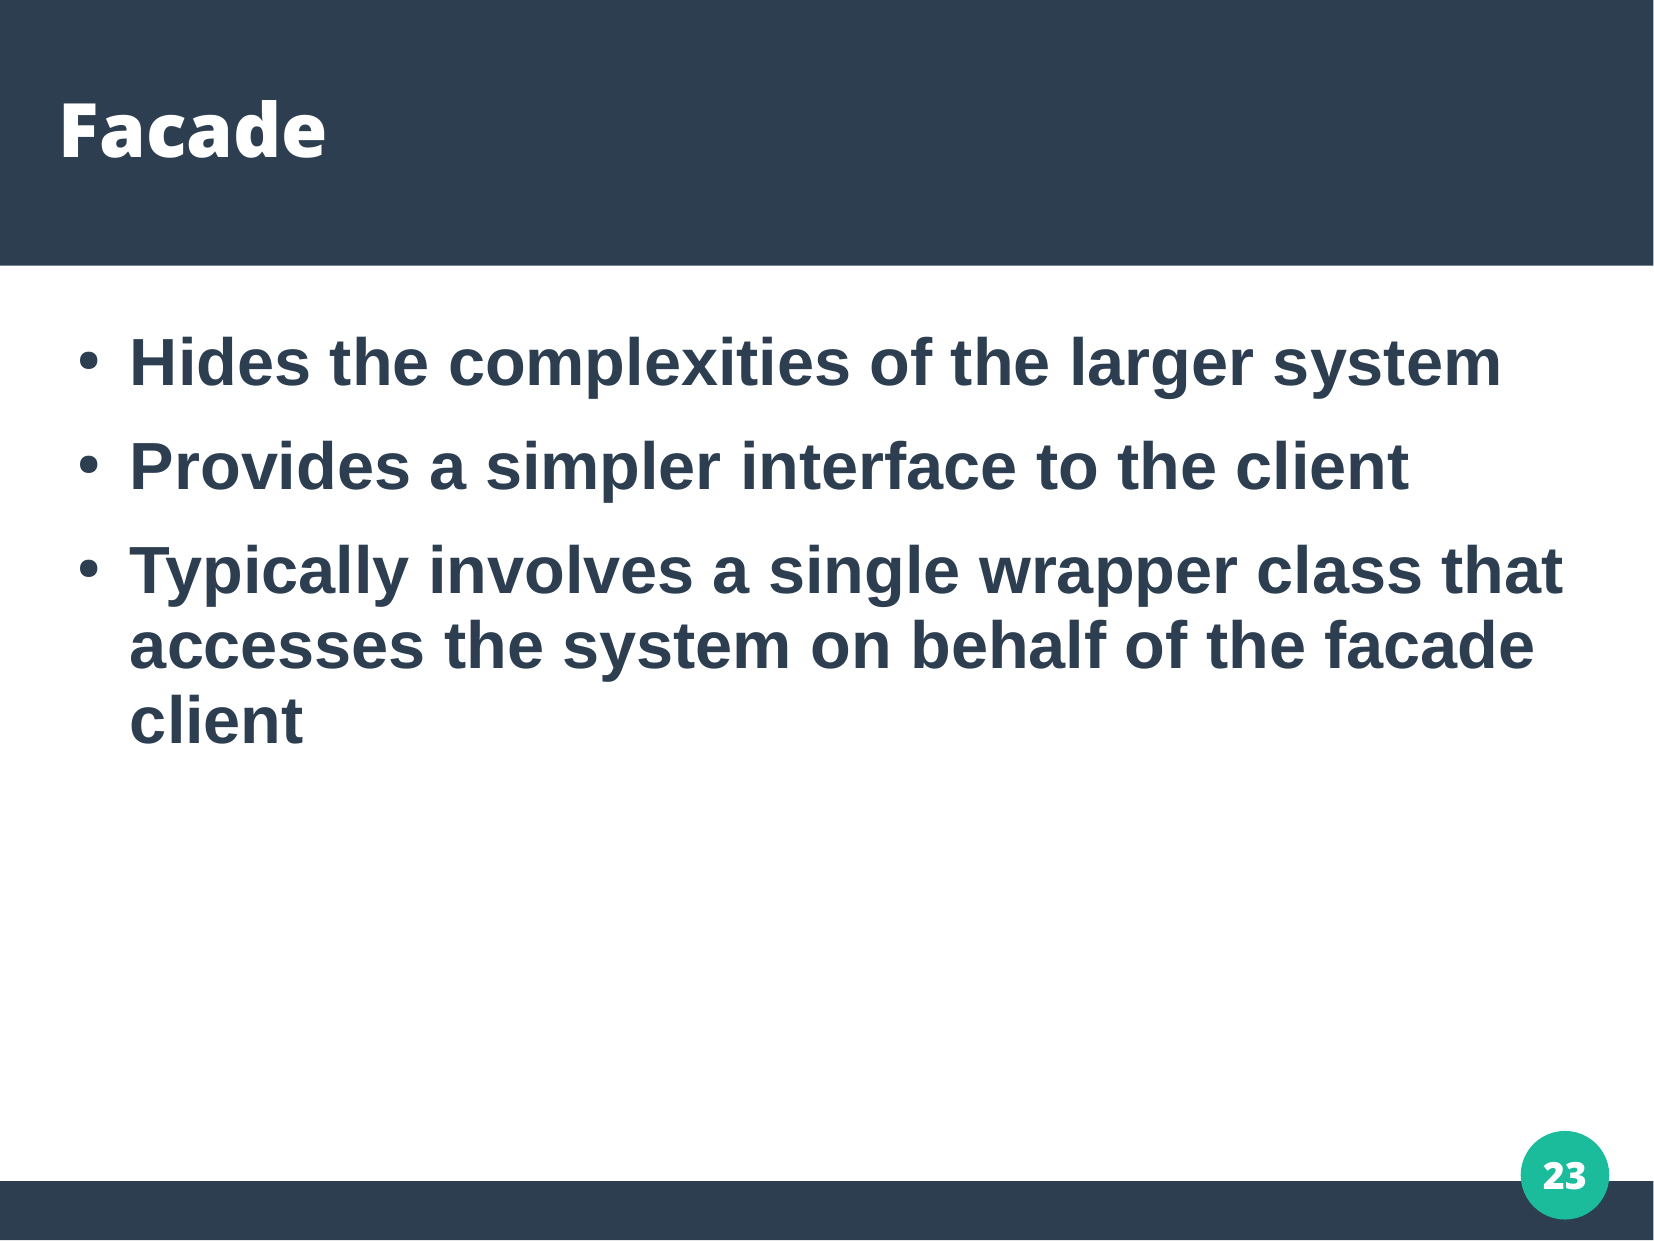

# Facade
Hides the complexities of the larger system
Provides a simpler interface to the client
Typically involves a single wrapper class that accesses the system on behalf of the facade client
23